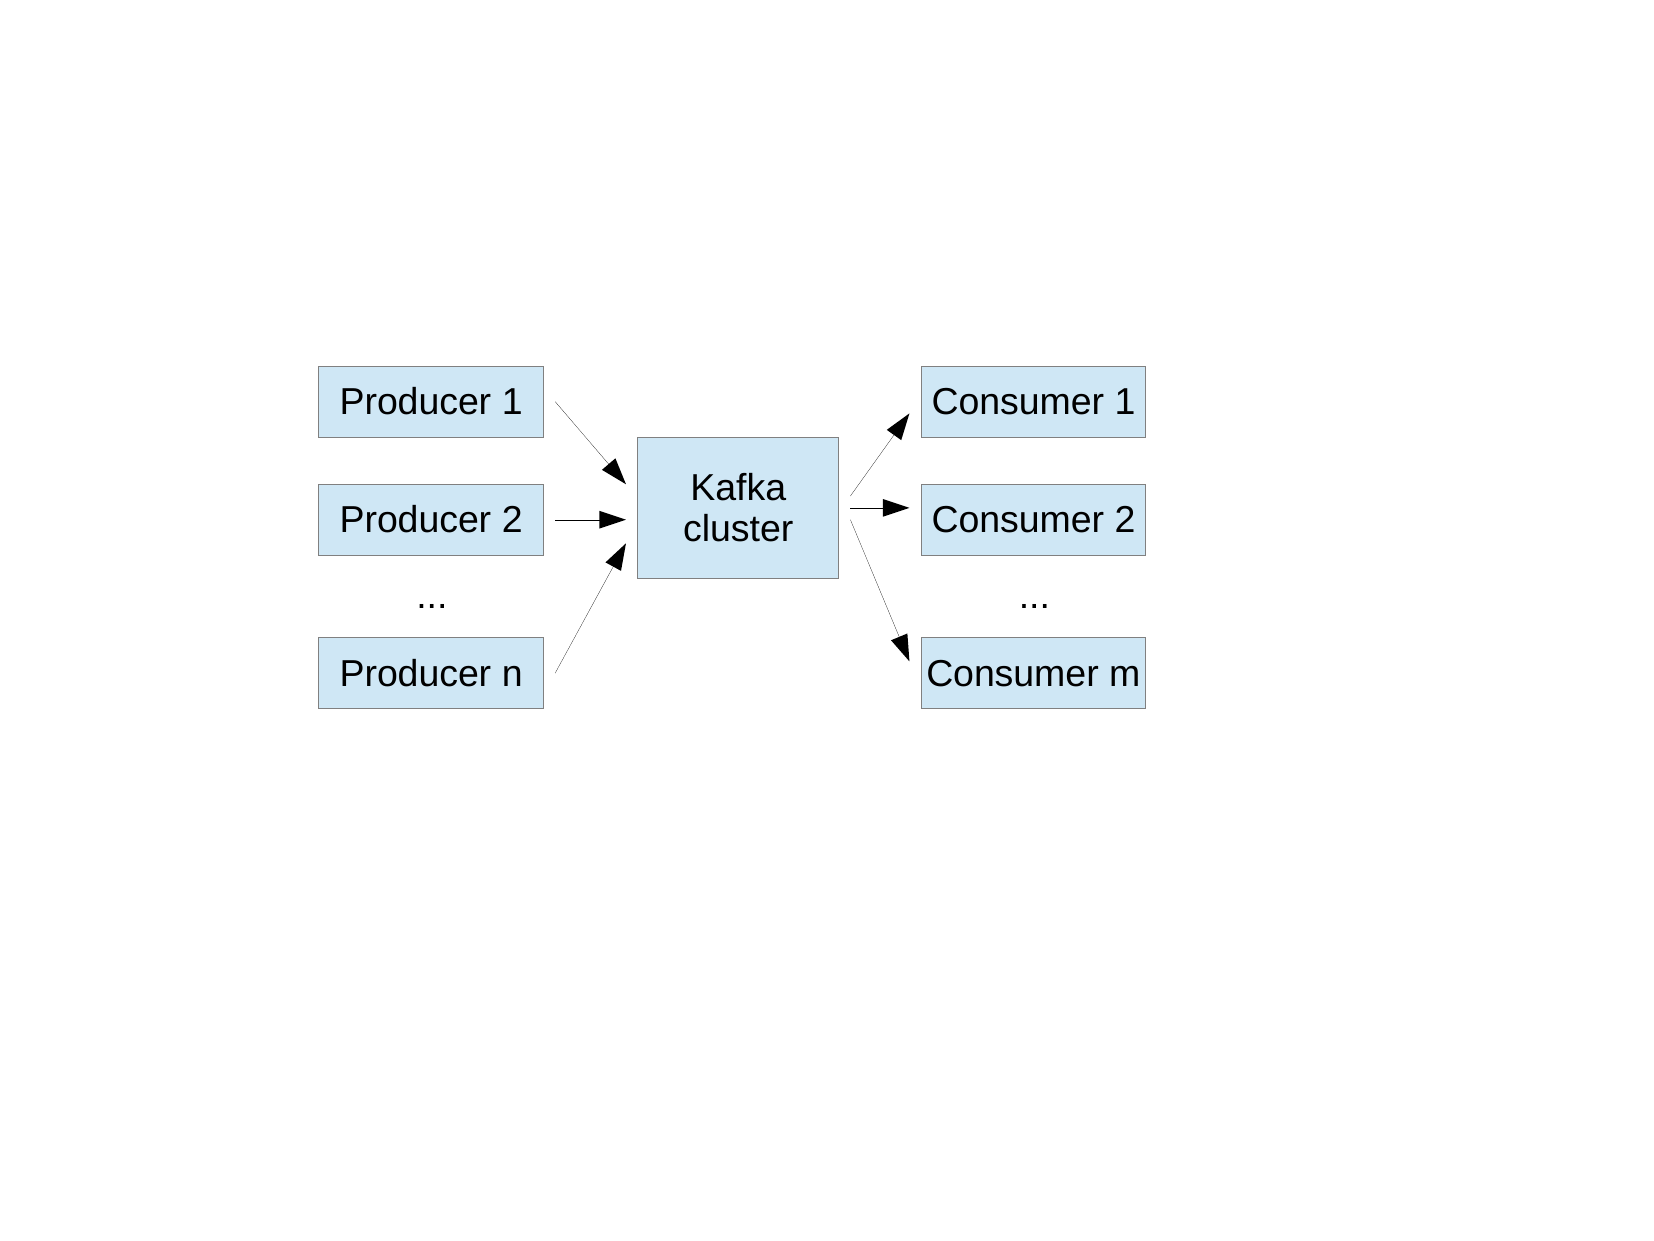

Producer 1
Consumer 1
Kafka
cluster
Producer 2
Consumer 2
...
...
Producer n
Consumer m